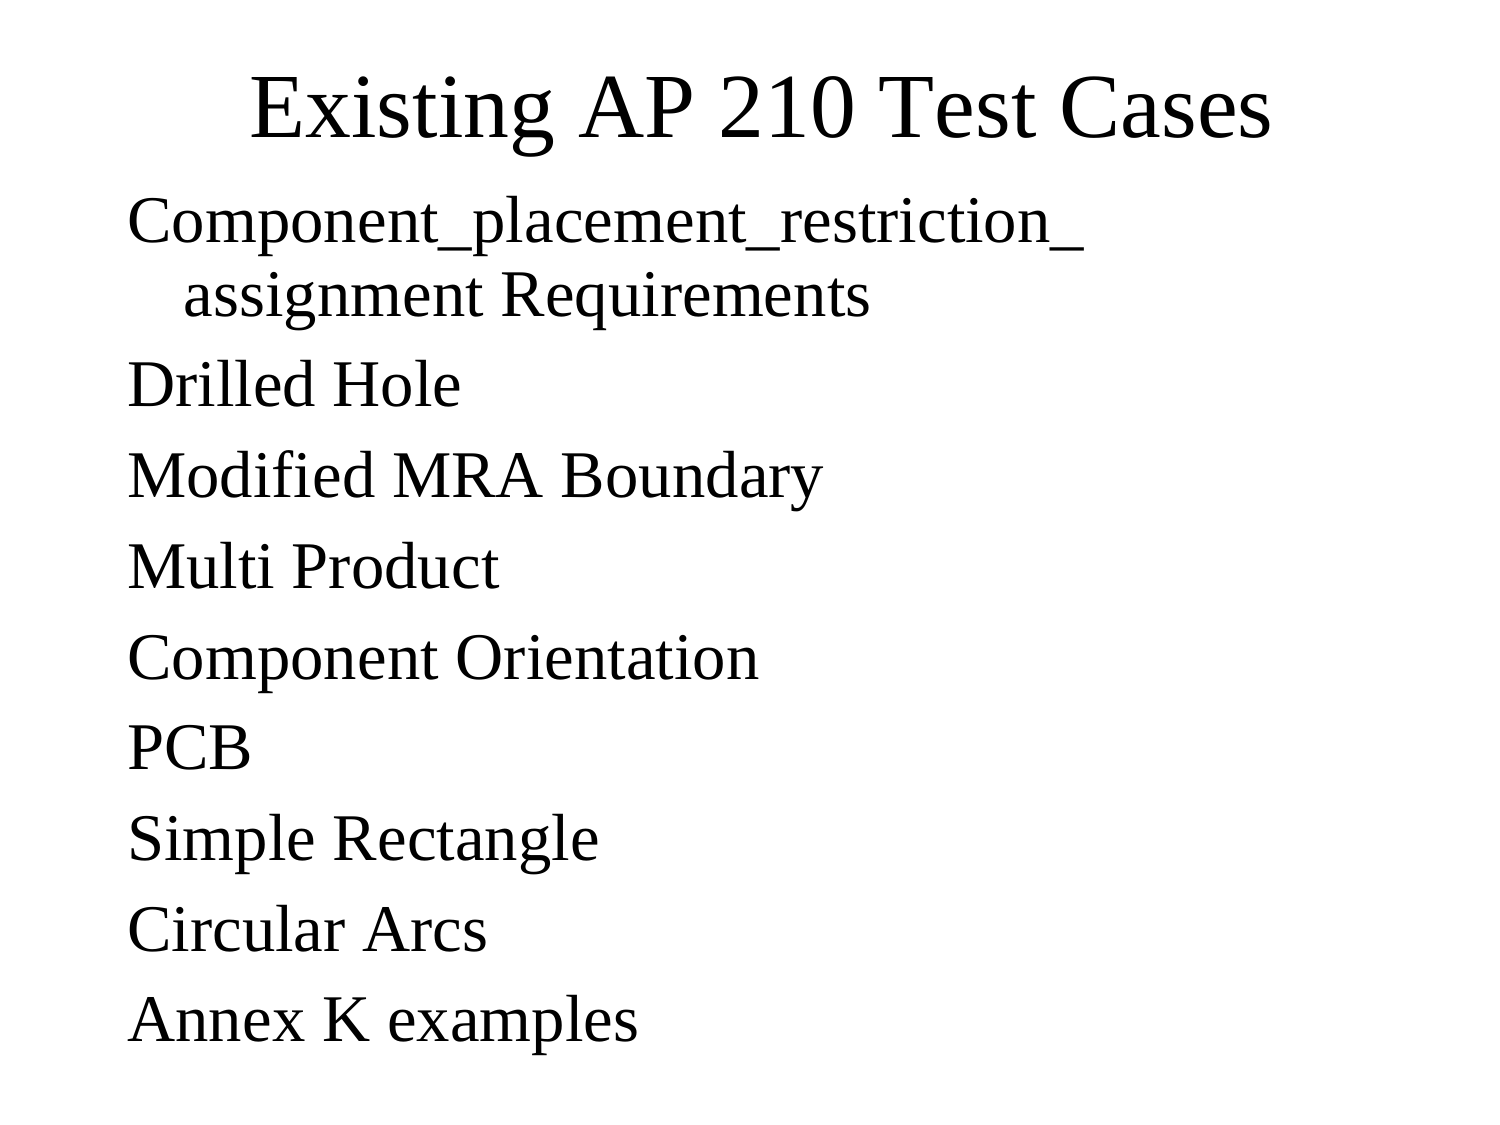

# Existing AP 210 Test Cases
Component_placement_restriction_
assignment Requirements
Drilled Hole
Modified MRA Boundary
Multi Product
Component Orientation
PCB
Simple Rectangle
Circular Arcs
Annex K examples